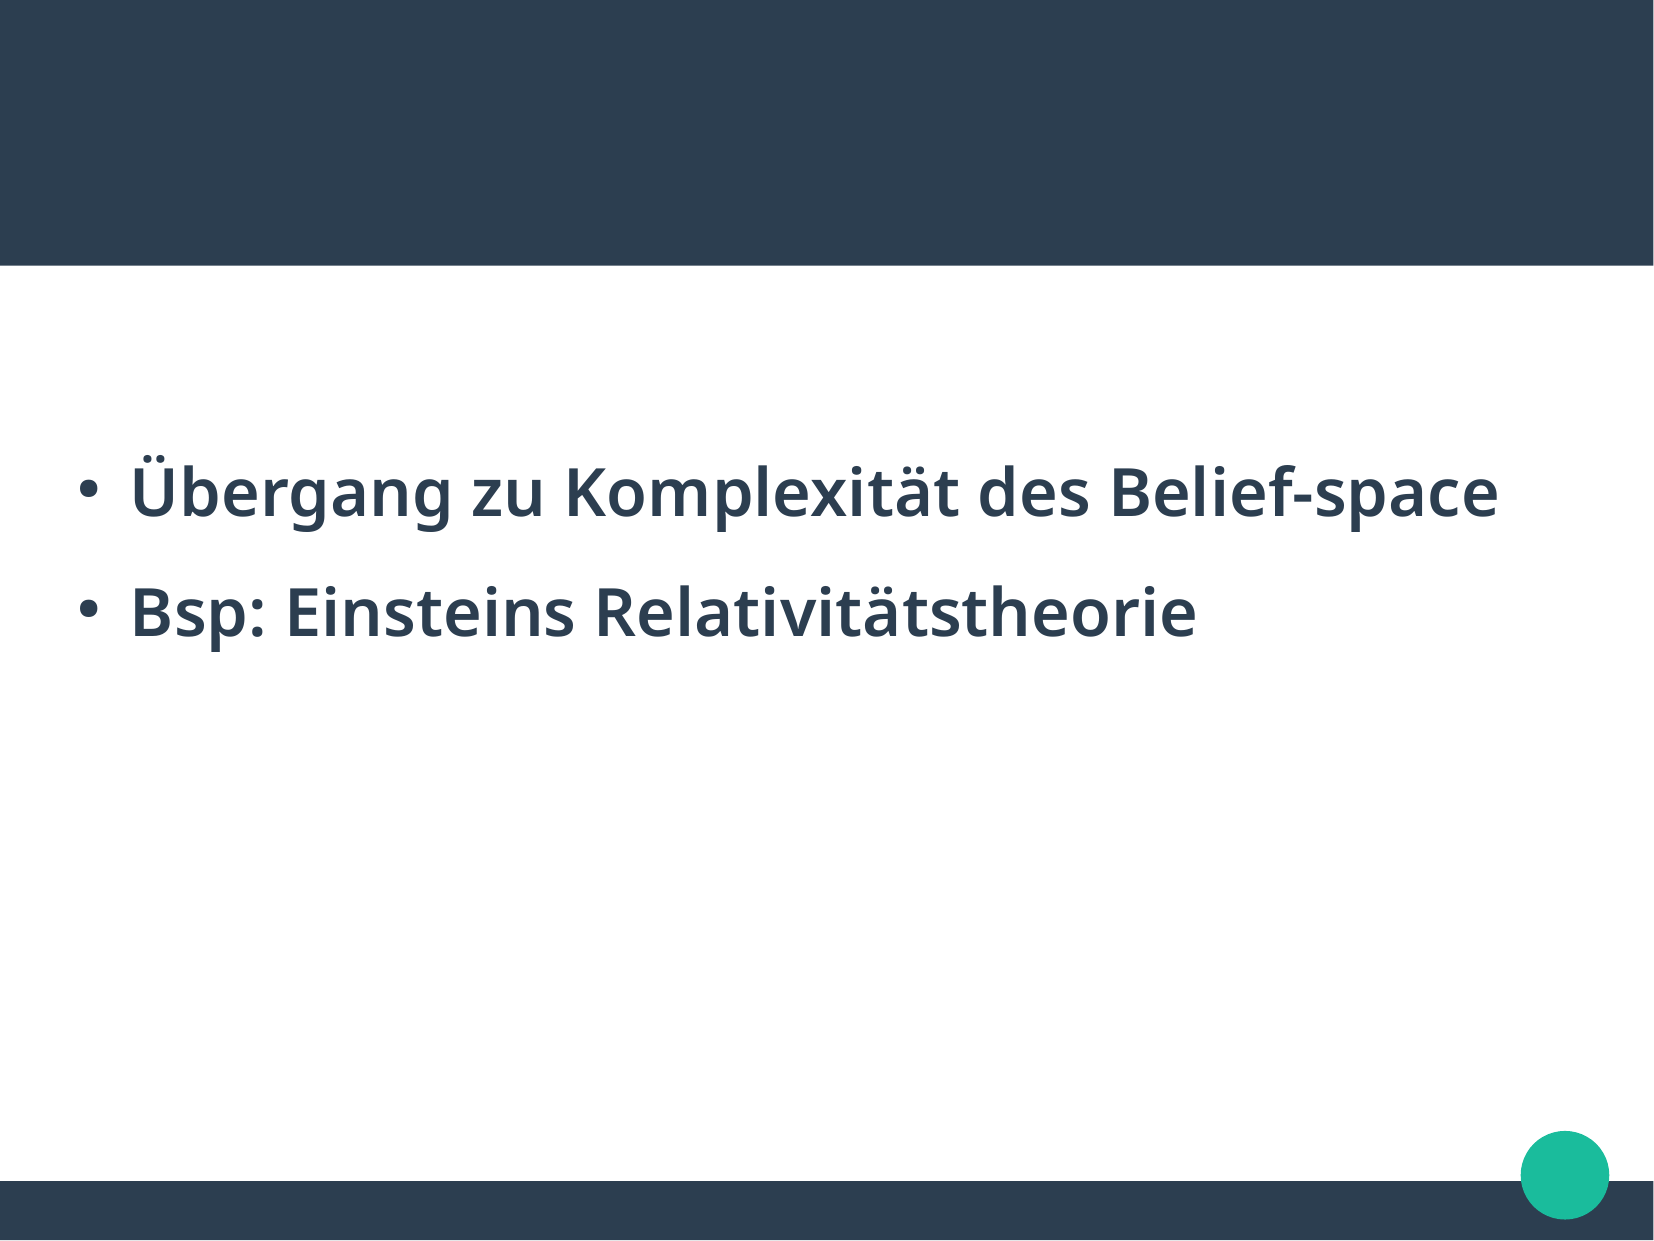

#
Übergang zu Komplexität des Belief-space
Bsp: Einsteins Relativitätstheorie